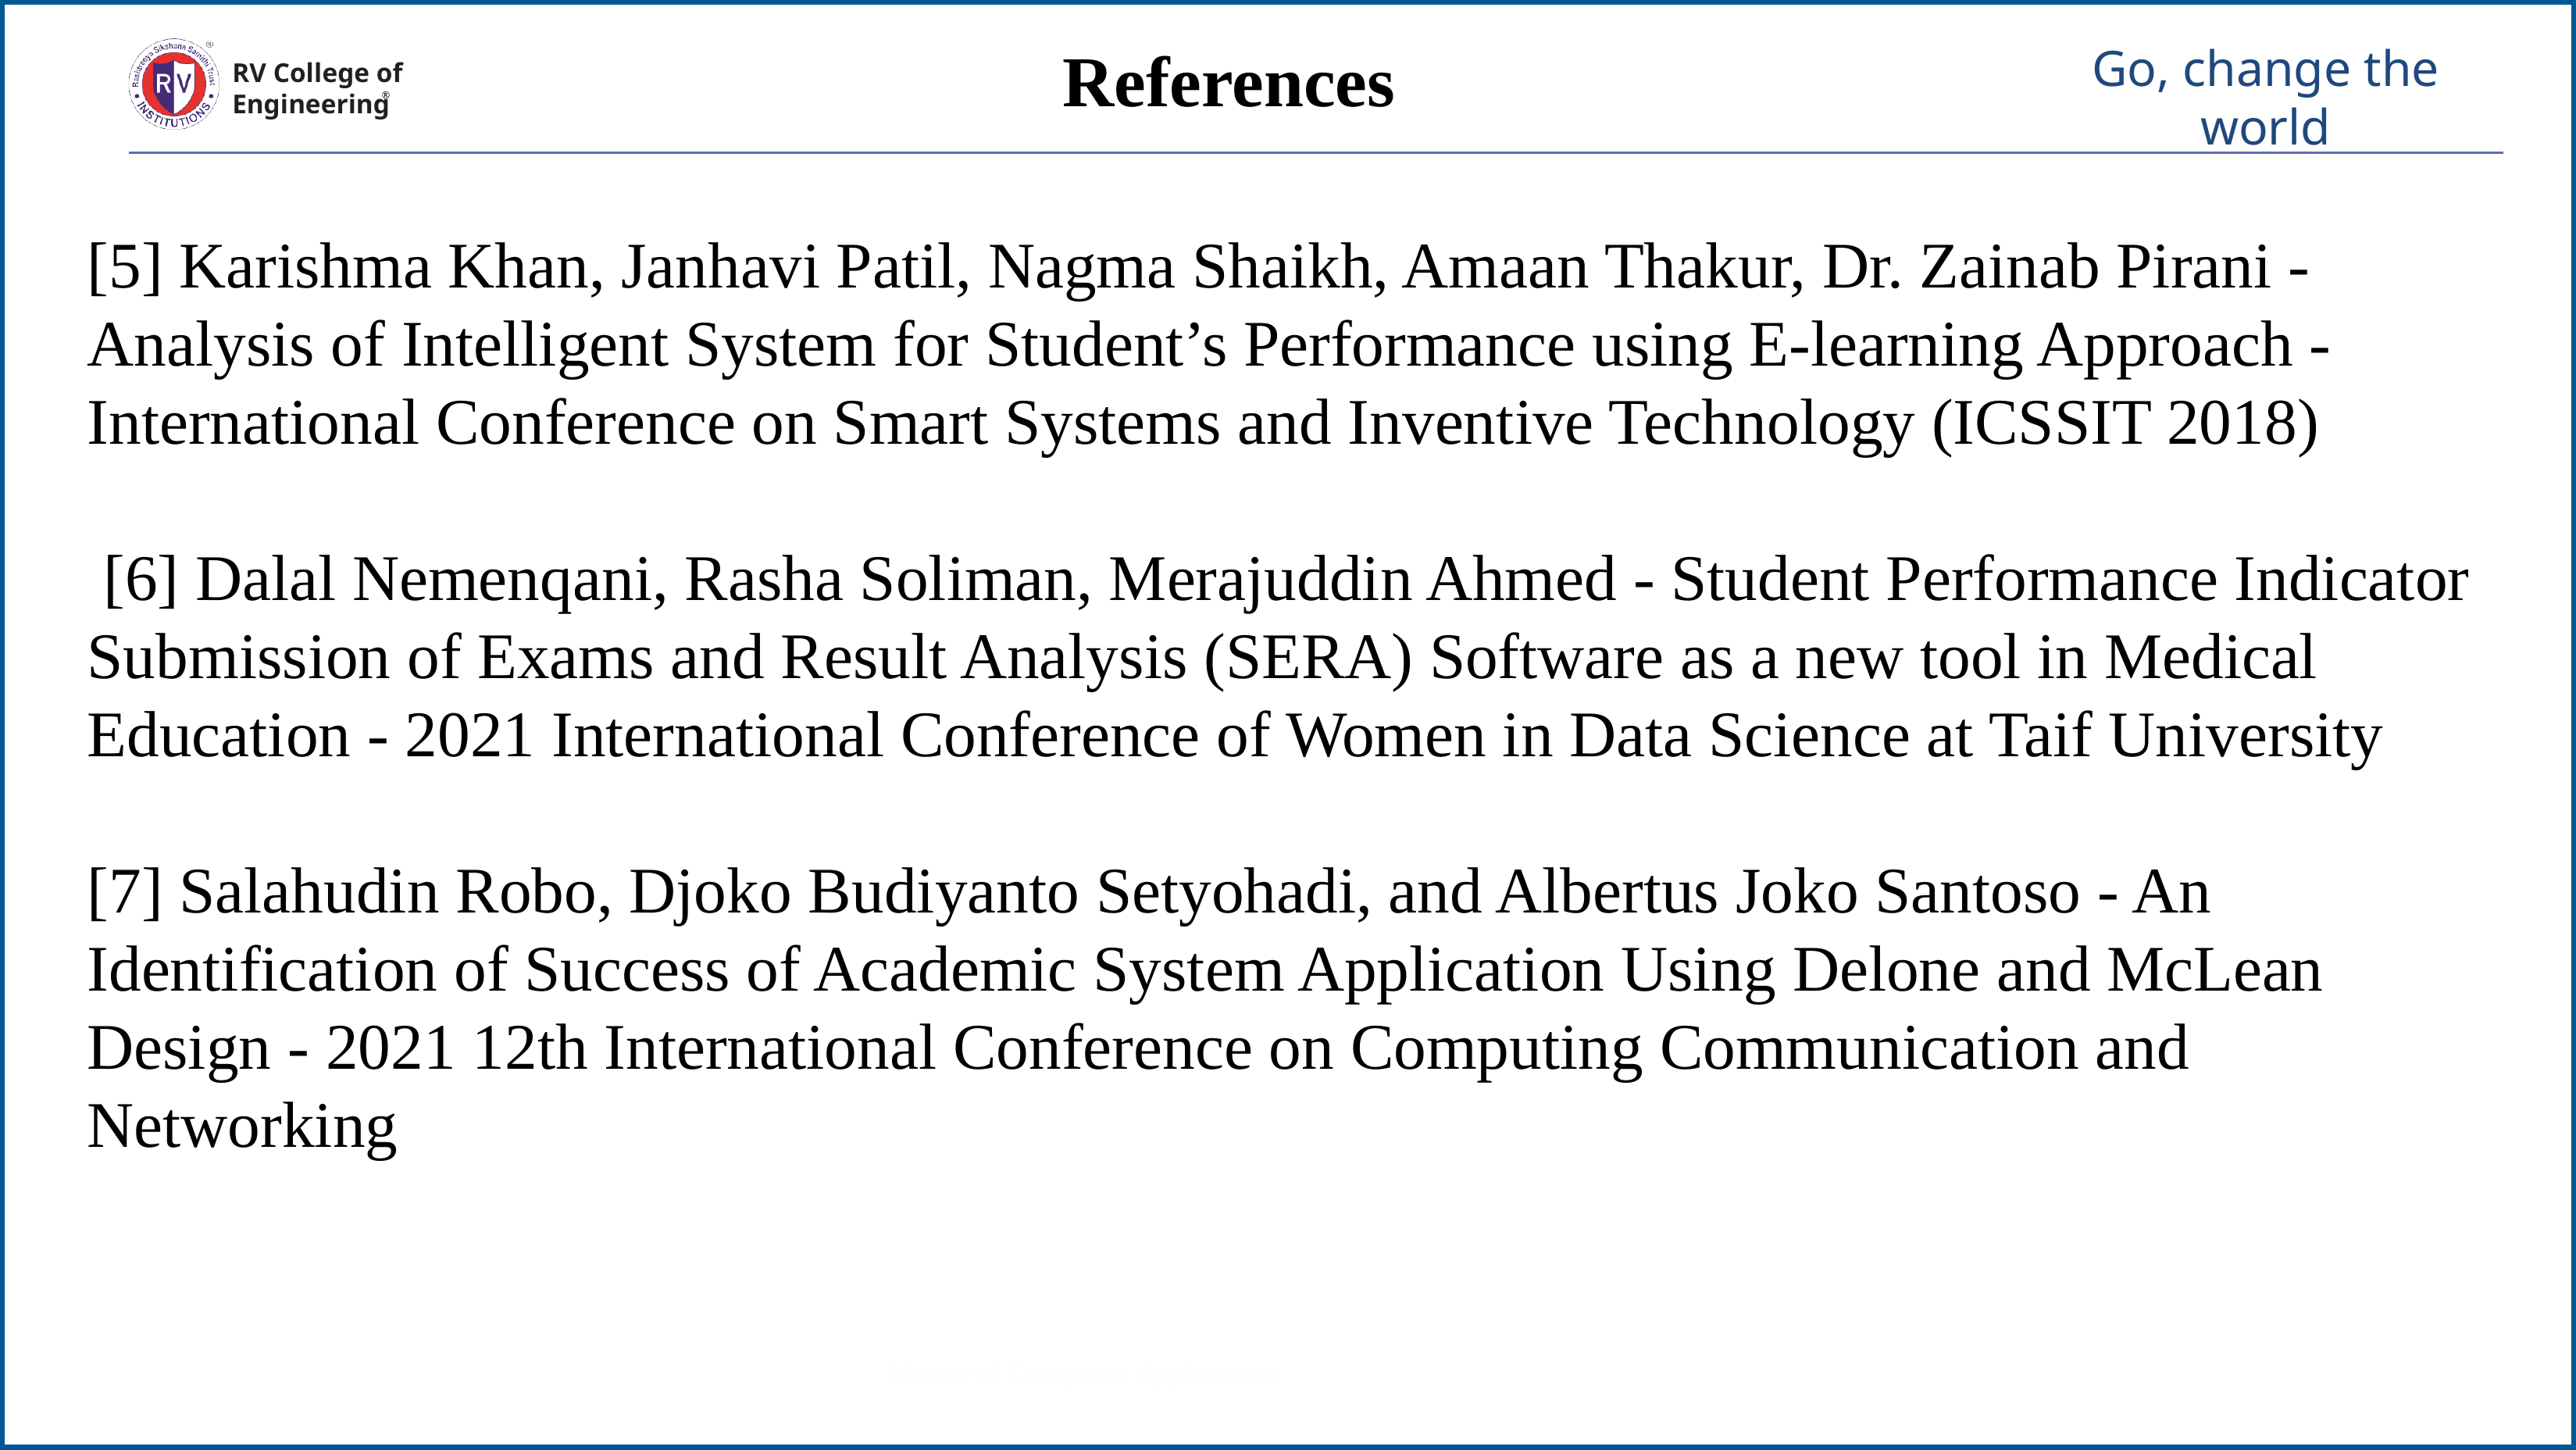

References
# Go, change the world
RV College of
Engineering
[5] Karishma Khan, Janhavi Patil, Nagma Shaikh, Amaan Thakur, Dr. Zainab Pirani -Analysis of Intelligent System for Student’s Performance using E-learning Approach - International Conference on Smart Systems and Inventive Technology (ICSSIT 2018)
 [6] Dalal Nemenqani, Rasha Soliman, Merajuddin Ahmed - Student Performance Indicator Submission of Exams and Result Analysis (SERA) Software as a new tool in Medical Education - 2021 International Conference of Women in Data Science at Taif University
[7] Salahudin Robo, Djoko Budiyanto Setyohadi, and Albertus Joko Santoso - An Identification of Success of Academic System Application Using Delone and McLean Design - 2021 12th International Conference on Computing Communication and Networking